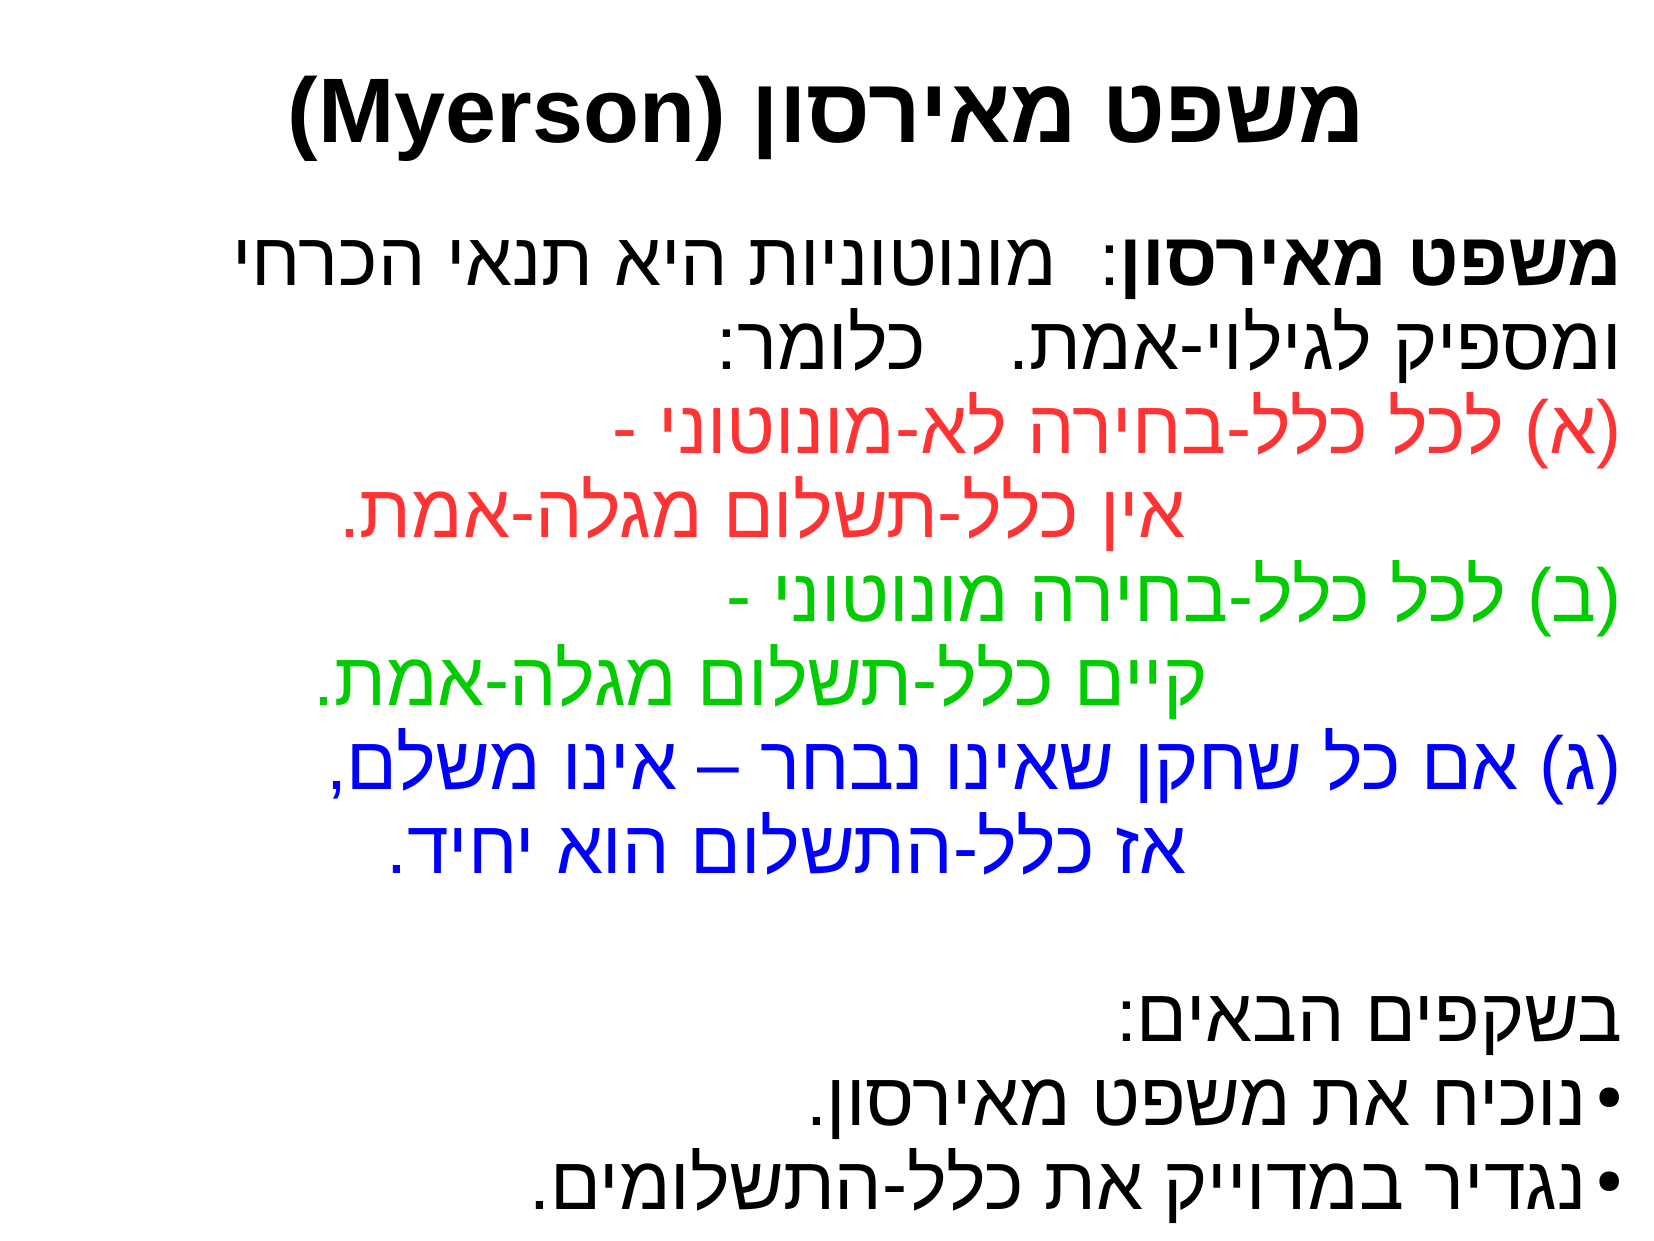

# משפט מאירסון (Myerson)
משפט מאירסון: מונוטוניות היא תנאי הכרחי ומספיק לגילוי-אמת. כלומר:
(א) לכל כלל-בחירה לא-מונוטוני -
 אין כלל-תשלום מגלה-אמת.
(ב) לכל כלל-בחירה מונוטוני -
 קיים כלל-תשלום מגלה-אמת.
(ג) אם כל שחקן שאינו נבחר – אינו משלם,
 אז כלל-התשלום הוא יחיד.
בשקפים הבאים:
נוכיח את משפט מאירסון.
נגדיר במדוייק את כלל-התשלומים.